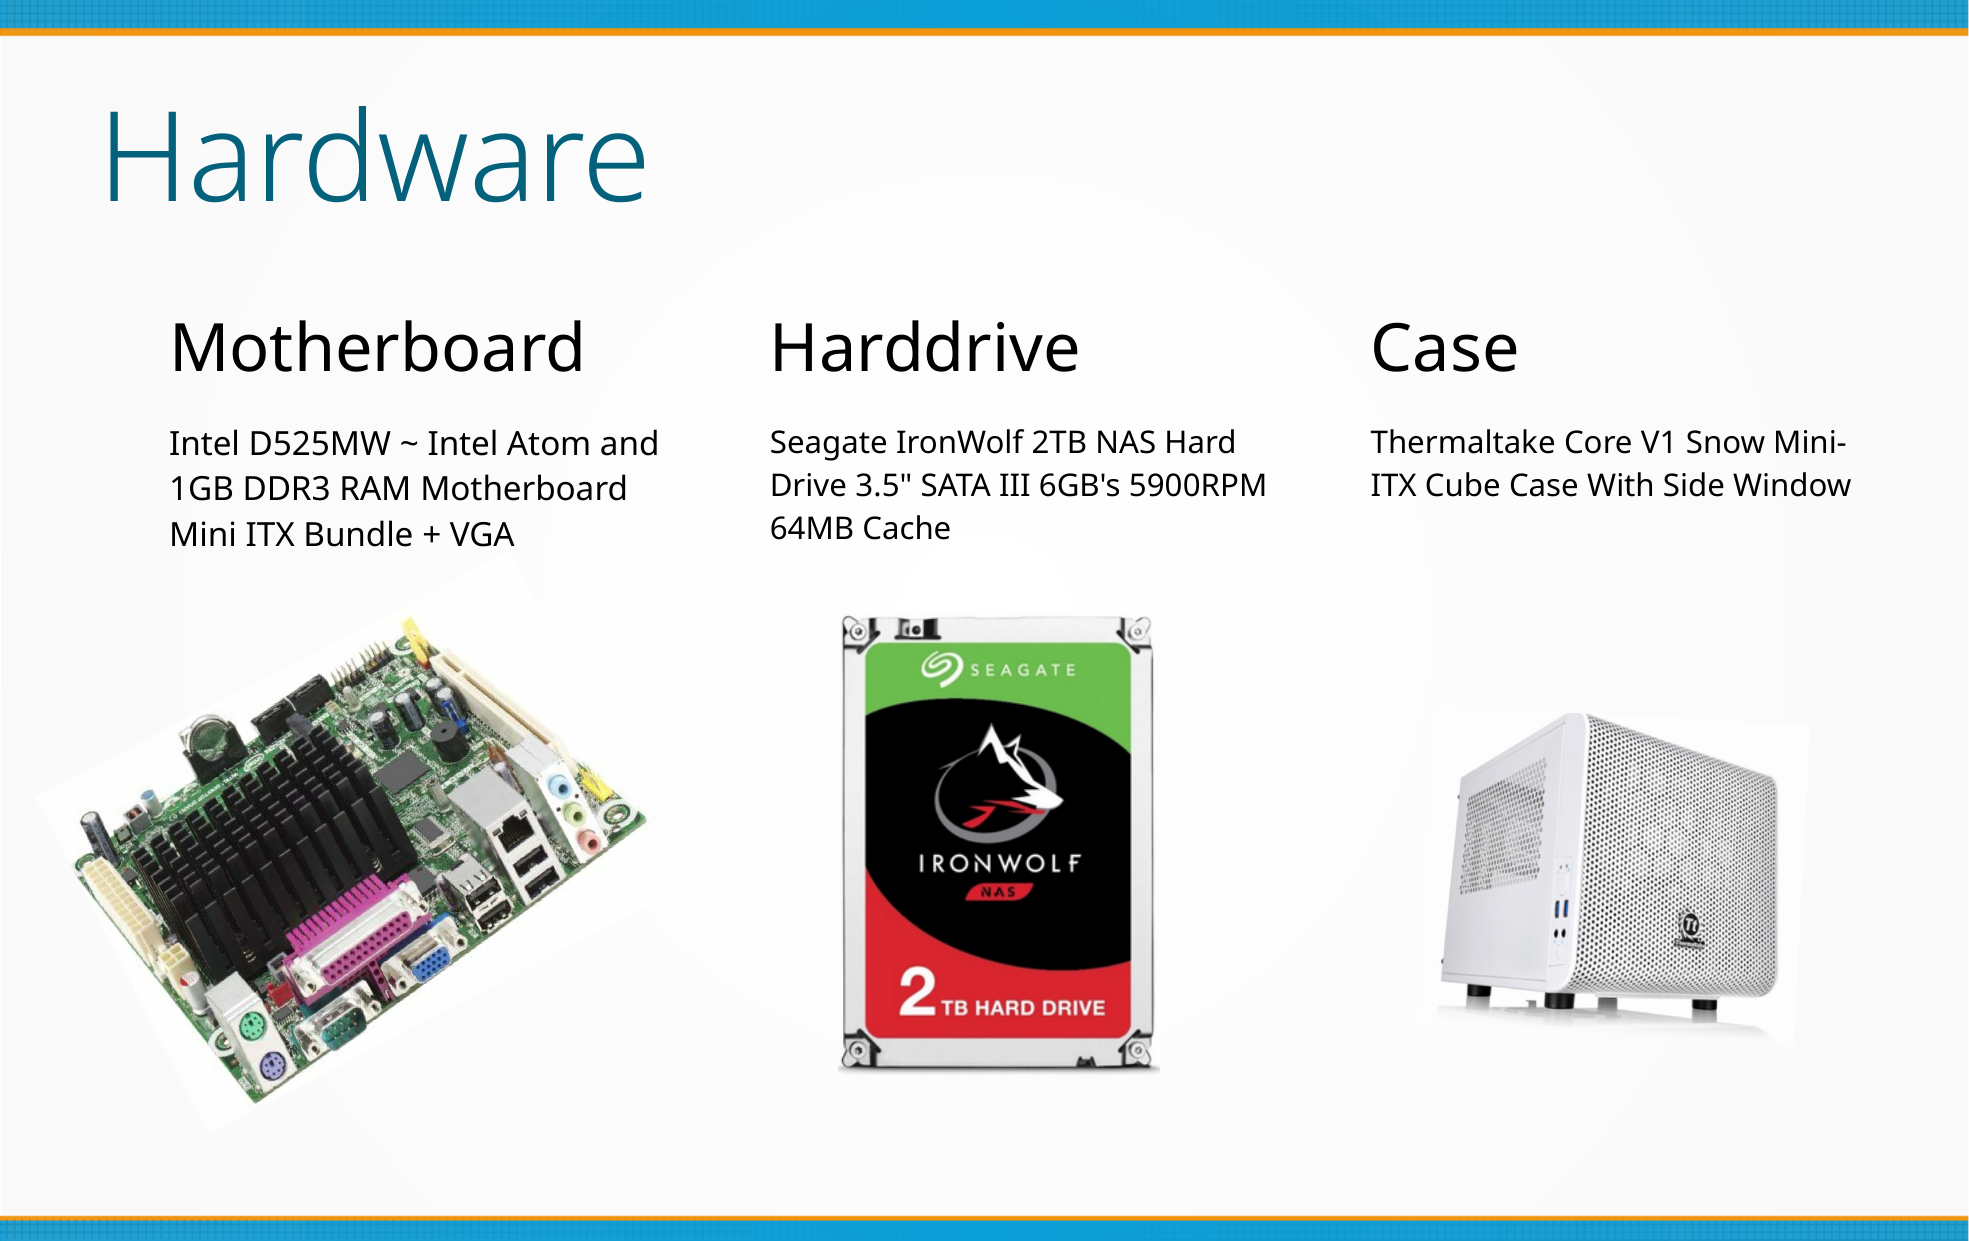

# Hardware
Motherboard
Intel D525MW ~ Intel Atom and 1GB DDR3 RAM Motherboard Mini ITX Bundle + VGA
Harddrive
Seagate IronWolf 2TB NAS Hard Drive 3.5" SATA III 6GB's 5900RPM 64MB Cache
Case
Thermaltake Core V1 Snow Mini-ITX Cube Case With Side Window